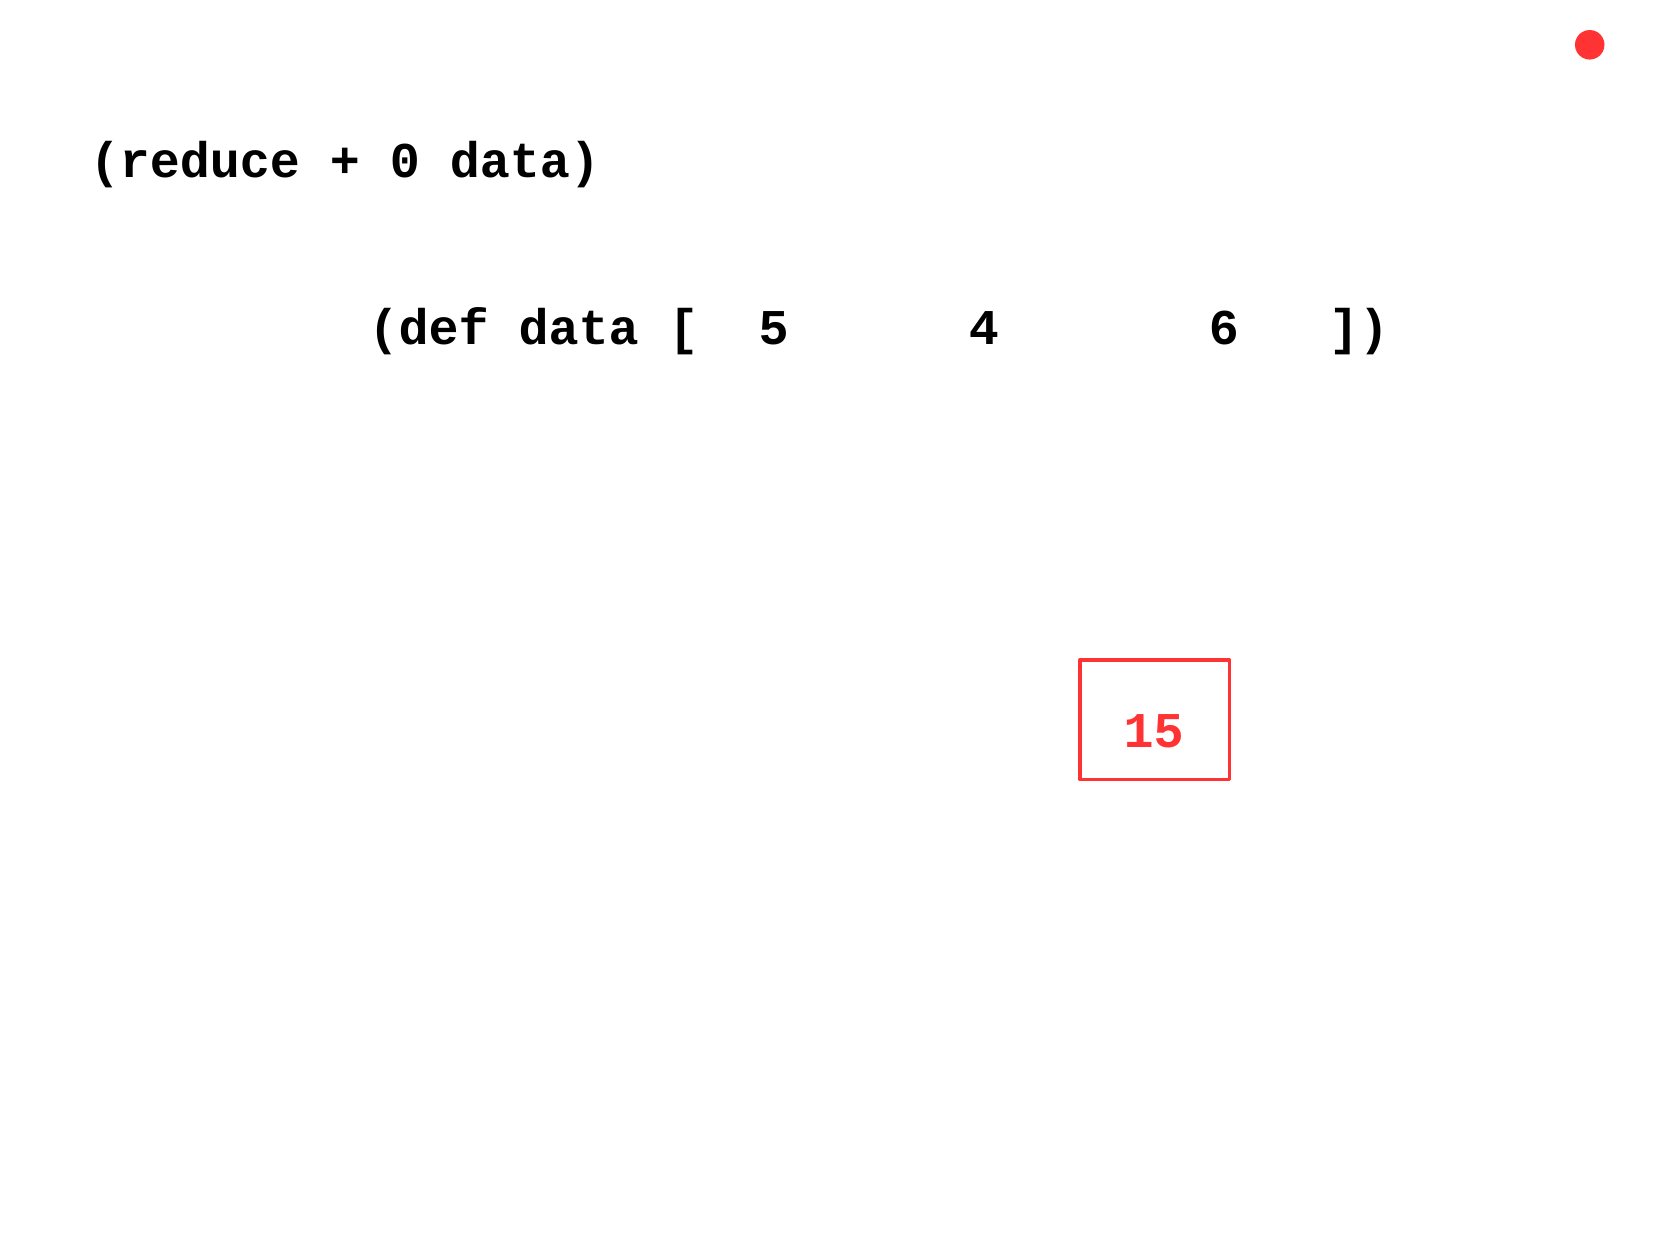

(reduce + 0 data)
(def data [ 5 4 6 ])
15